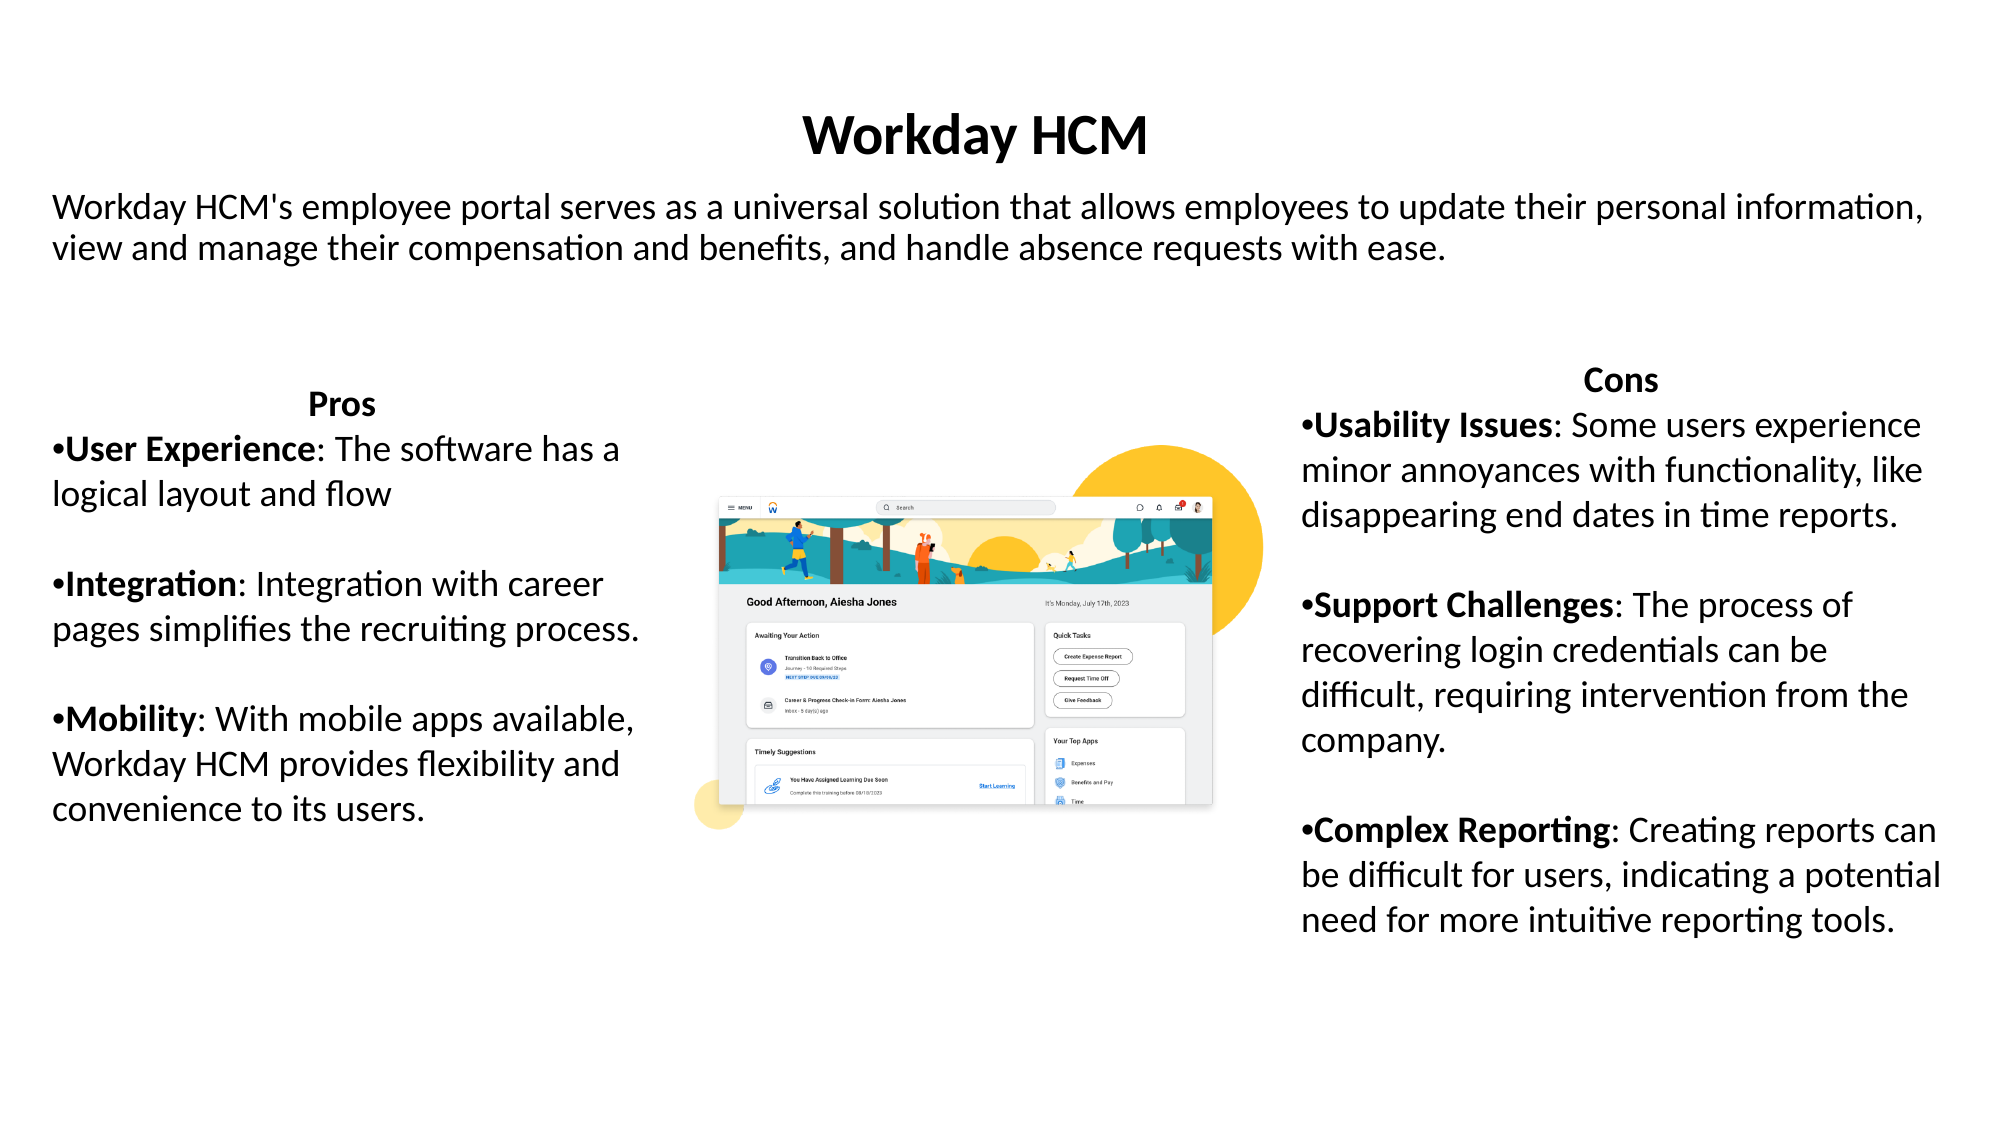

# Workday HCM
Workday HCM's employee portal serves as a universal solution that allows employees to update their personal information, view and manage their compensation and benefits, and handle absence requests with ease.
Cons
•Usability Issues: Some users experience minor annoyances with functionality, like disappearing end dates in time reports.
•Support Challenges: The process of recovering login credentials can be difficult, requiring intervention from the company.
•Complex Reporting: Creating reports can be difficult for users, indicating a potential need for more intuitive reporting tools.
Pros
•User Experience: The software has a logical layout and flow
•Integration: Integration with career pages simplifies the recruiting process.
•Mobility: With mobile apps available, Workday HCM provides flexibility and convenience to its users.